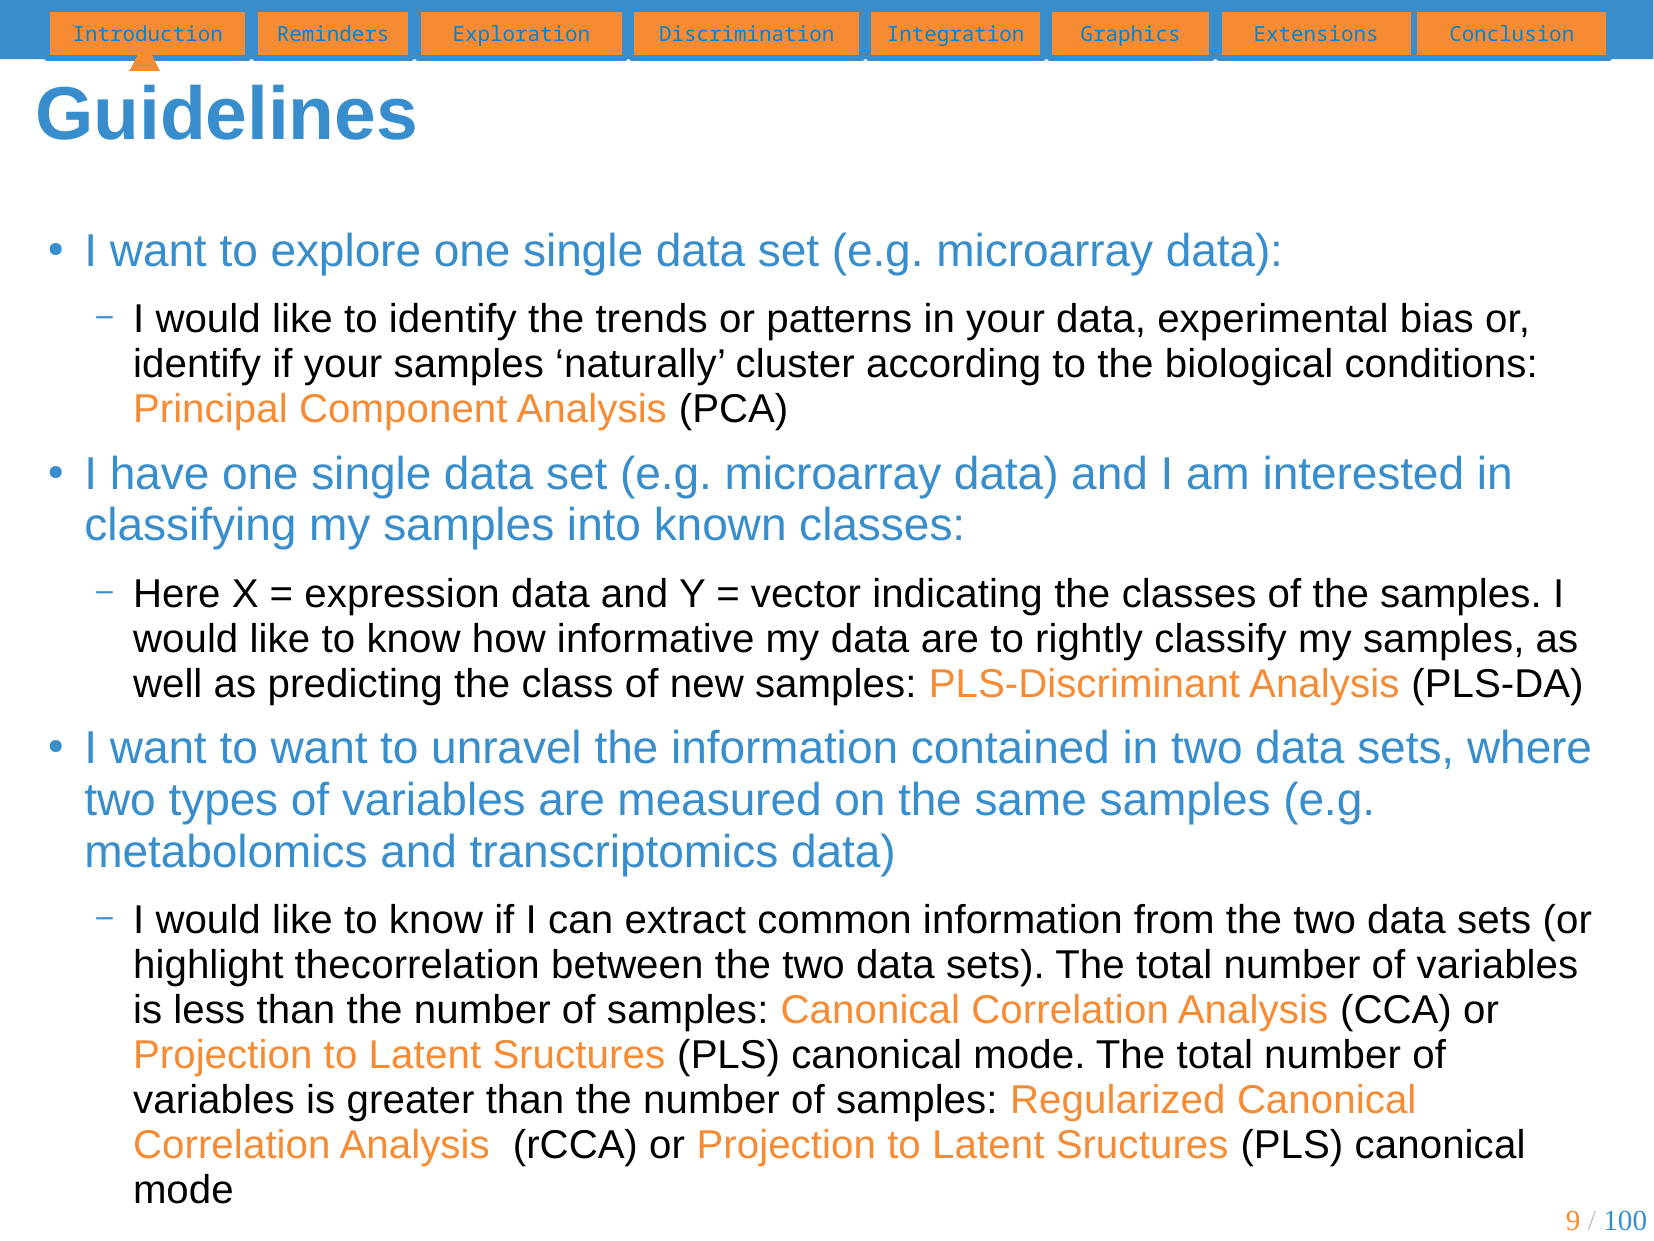

# Guidelines
I want to explore one single data set (e.g. microarray data):
I would like to identify the trends or patterns in your data, experimental bias or, identify if your samples ‘naturally’ cluster according to the biological conditions: Principal Component Analysis (PCA)
I have one single data set (e.g. microarray data) and I am interested in classifying my samples into known classes:
Here X = expression data and Y = vector indicating the classes of the samples. I would like to know how informative my data are to rightly classify my samples, as well as predicting the class of new samples: PLS-Discriminant Analysis (PLS-DA)
I want to want to unravel the information contained in two data sets, where two types of variables are measured on the same samples (e.g. metabolomics and transcriptomics data)
I would like to know if I can extract common information from the two data sets (or highlight thecorrelation between the two data sets). The total number of variables is less than the number of samples: Canonical Correlation Analysis (CCA) or Projection to Latent Sructures (PLS) canonical mode. The total number of variables is greater than the number of samples: Regularized Canonical Correlation Analysis (rCCA) or Projection to Latent Sructures (PLS) canonical mode
9